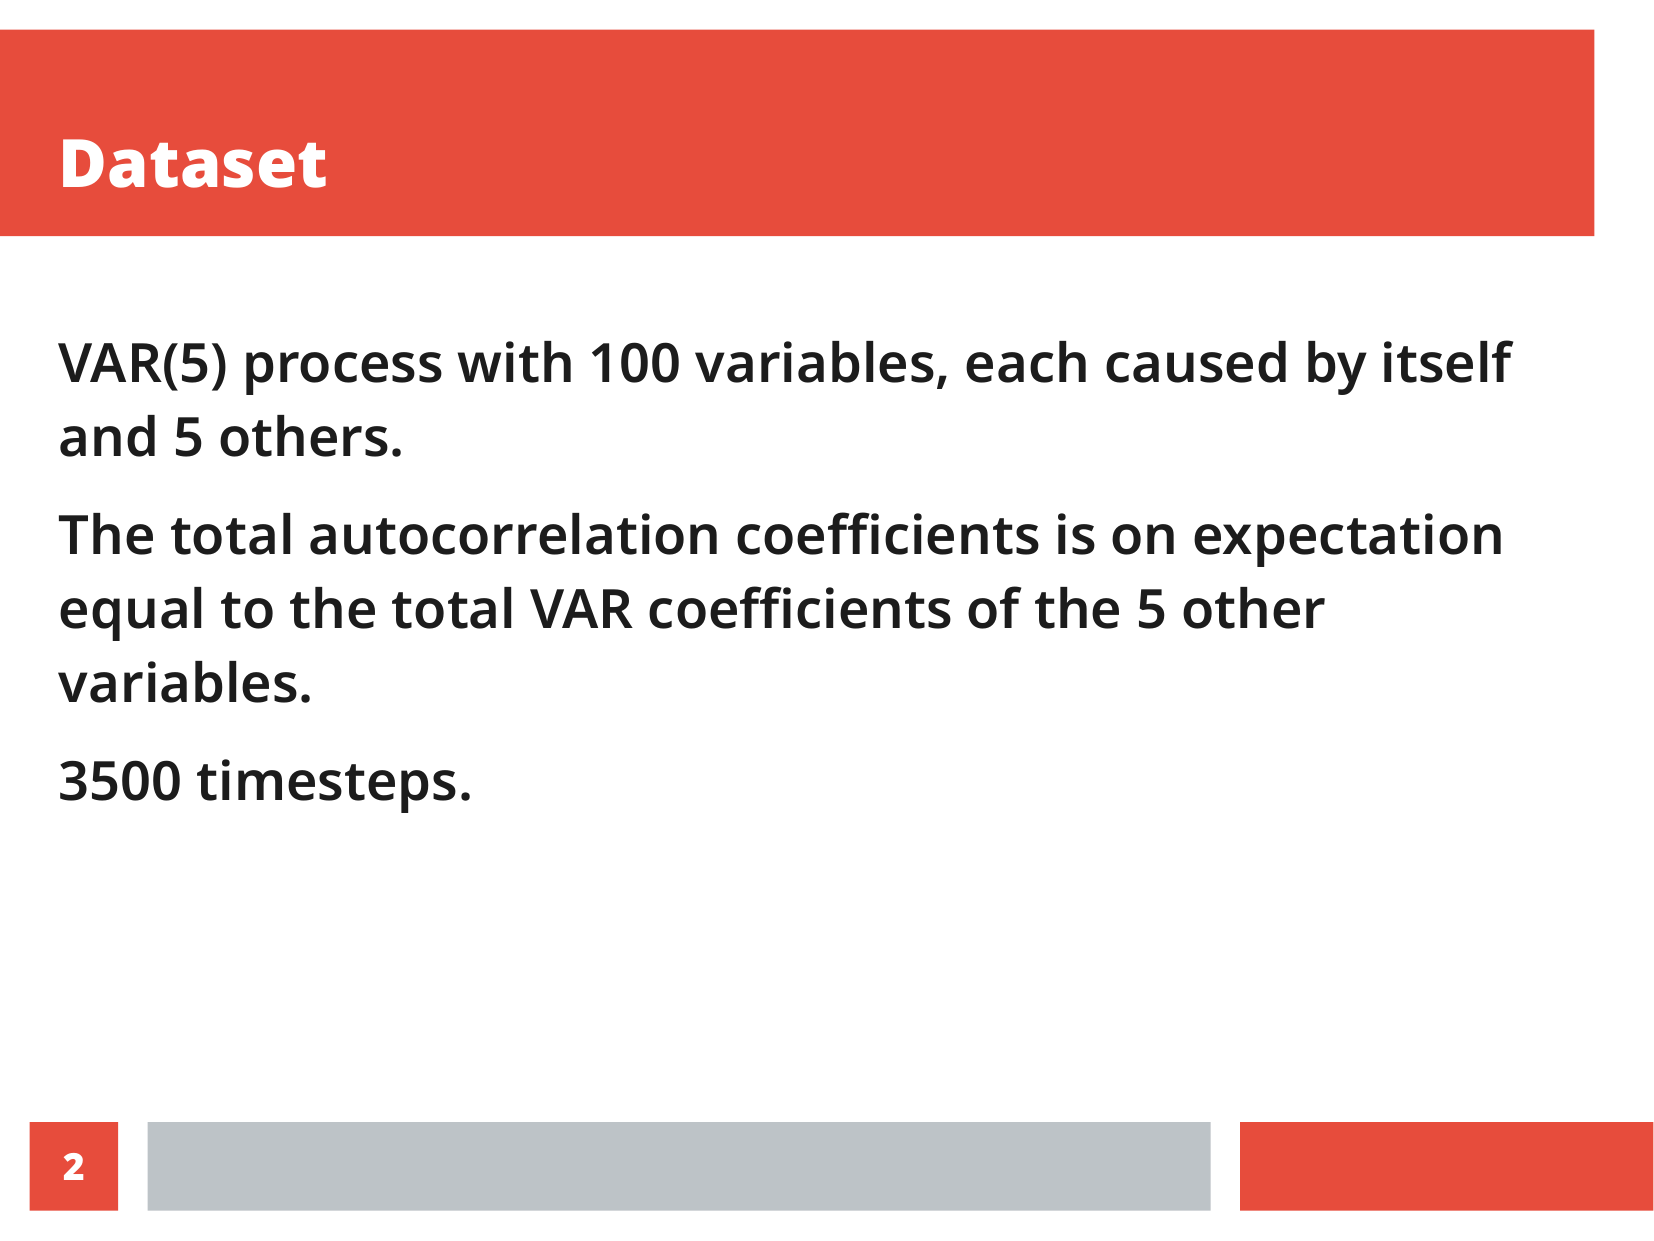

# Dataset
VAR(5) process with 100 variables, each caused by itself and 5 others.
The total autocorrelation coefficients is on expectation equal to the total VAR coefficients of the 5 other variables.
3500 timesteps.
2